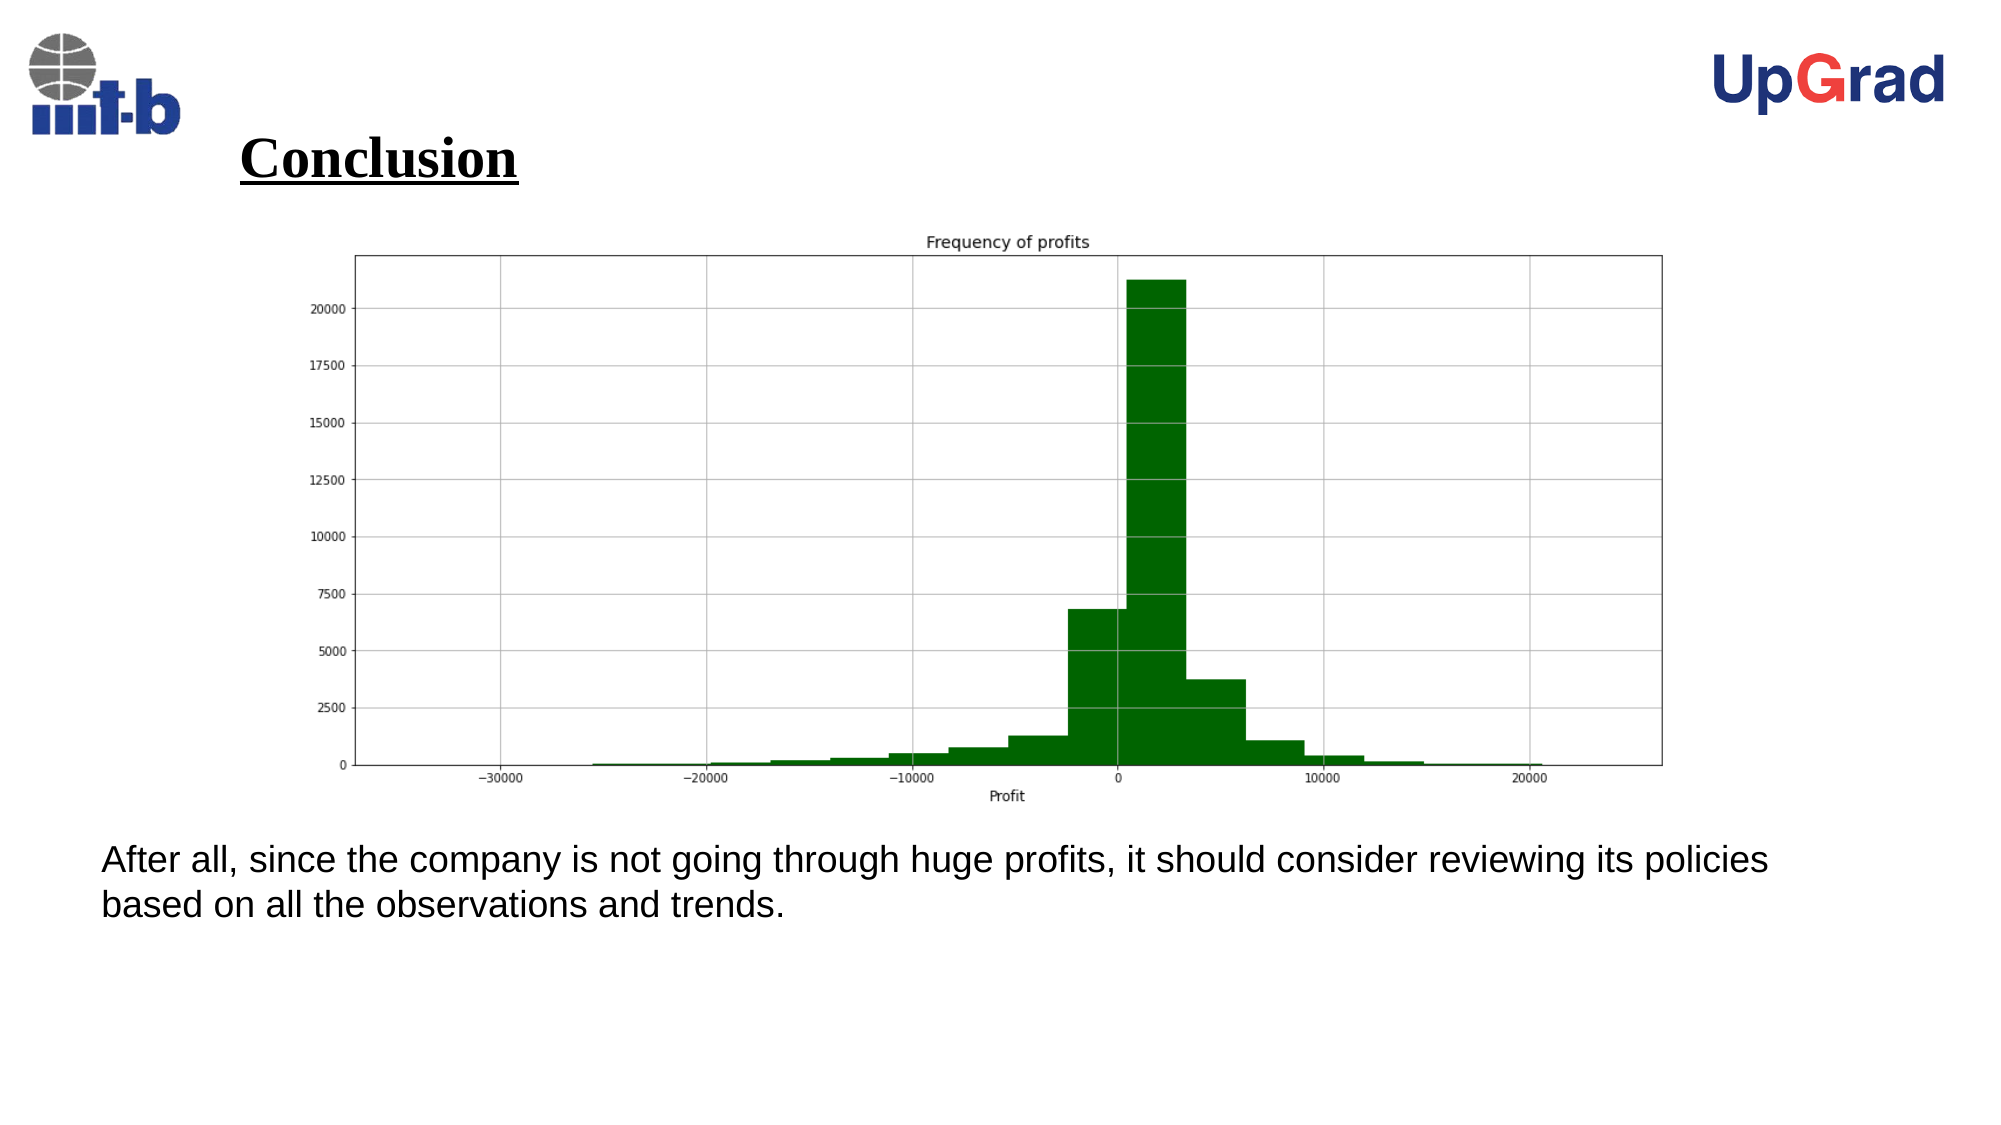

Conclusion
After all, since the company is not going through huge profits, it should consider reviewing its policies based on all the observations and trends.